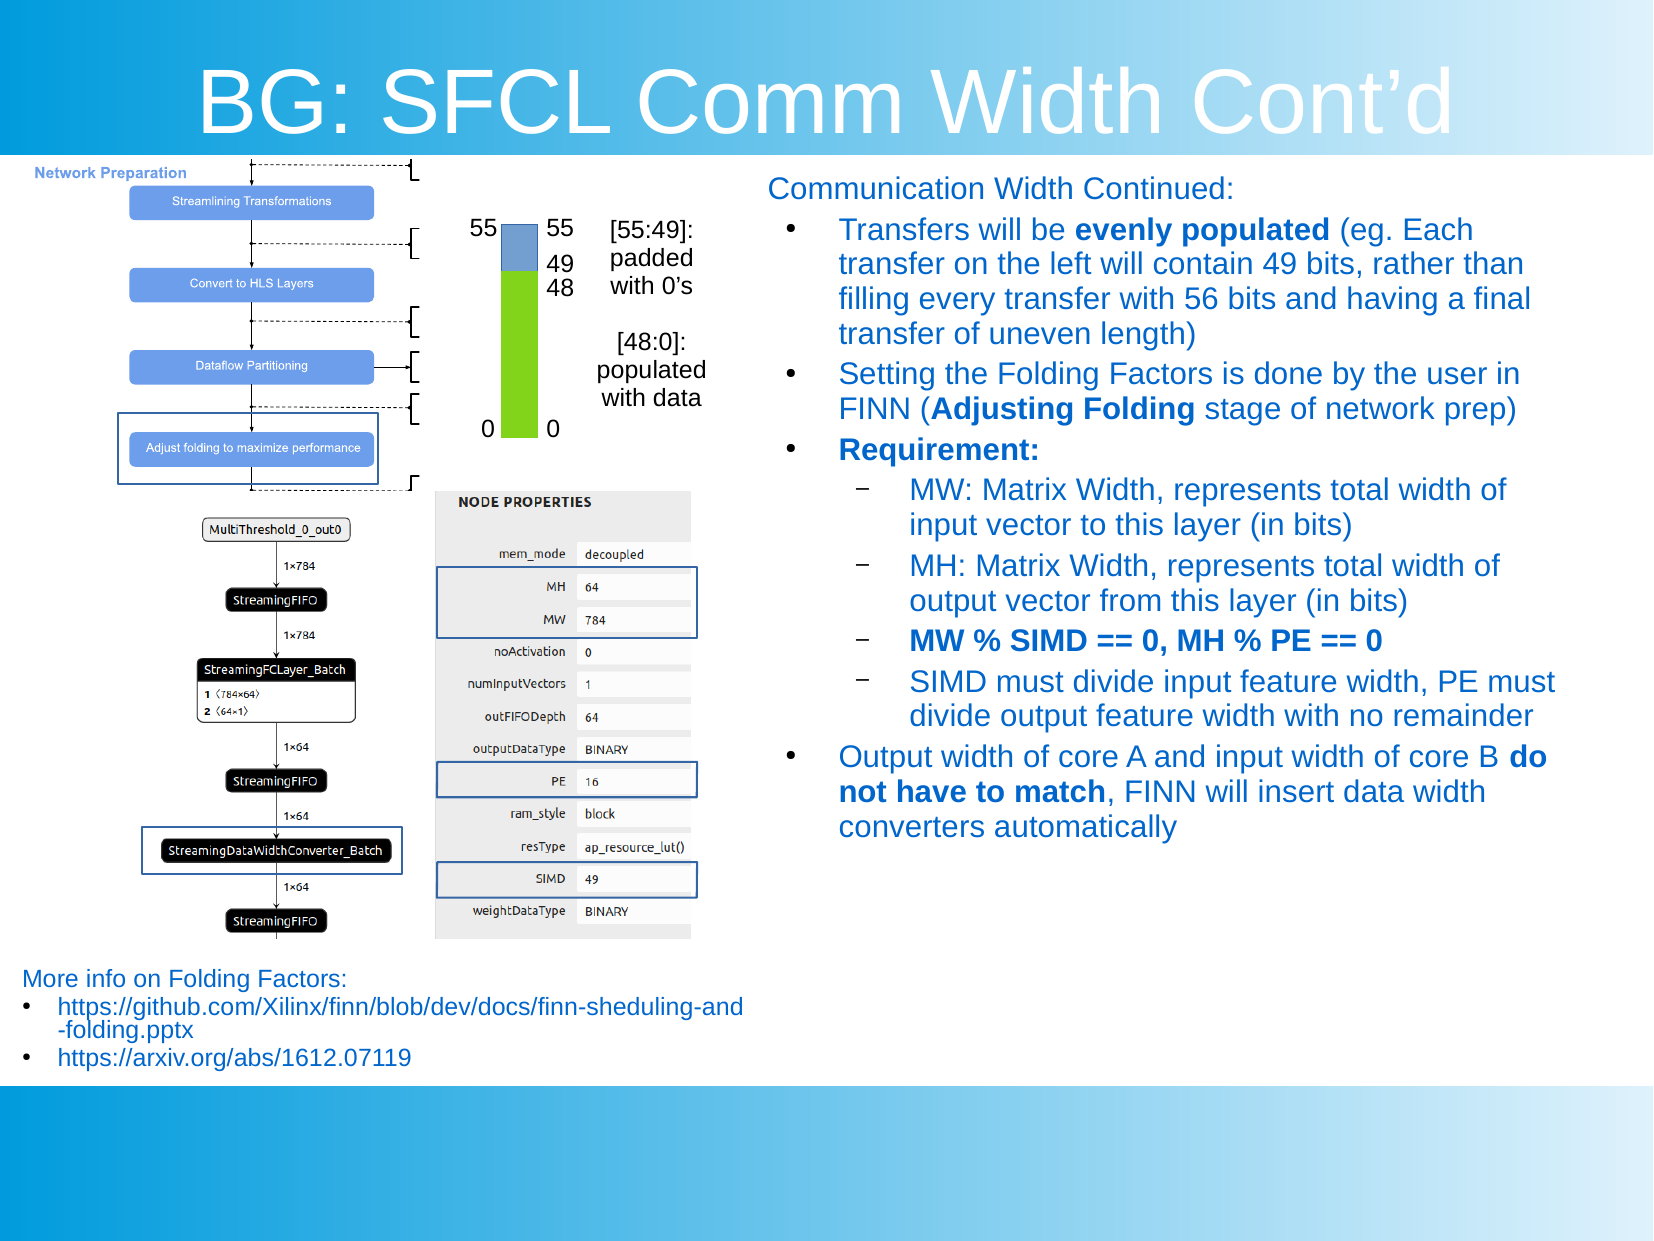

# BG: SFCL Comm Width Cont’d
Communication Width Continued:
Transfers will be evenly populated (eg. Each transfer on the left will contain 49 bits, rather than filling every transfer with 56 bits and having a final transfer of uneven length)
Setting the Folding Factors is done by the user in FINN (Adjusting Folding stage of network prep)
Requirement:
MW: Matrix Width, represents total width of input vector to this layer (in bits)
MH: Matrix Width, represents total width of output vector from this layer (in bits)
MW % SIMD == 0, MH % PE == 0
SIMD must divide input feature width, PE must divide output feature width with no remainder
Output width of core A and input width of core B do not have to match, FINN will insert data width converters automatically
55
55
[55:49]: padded with 0’s
49
48
[48:0]: populated with data
0
0
More info on Folding Factors:
https://github.com/Xilinx/finn/blob/dev/docs/finn-sheduling-and-folding.pptx
https://arxiv.org/abs/1612.07119